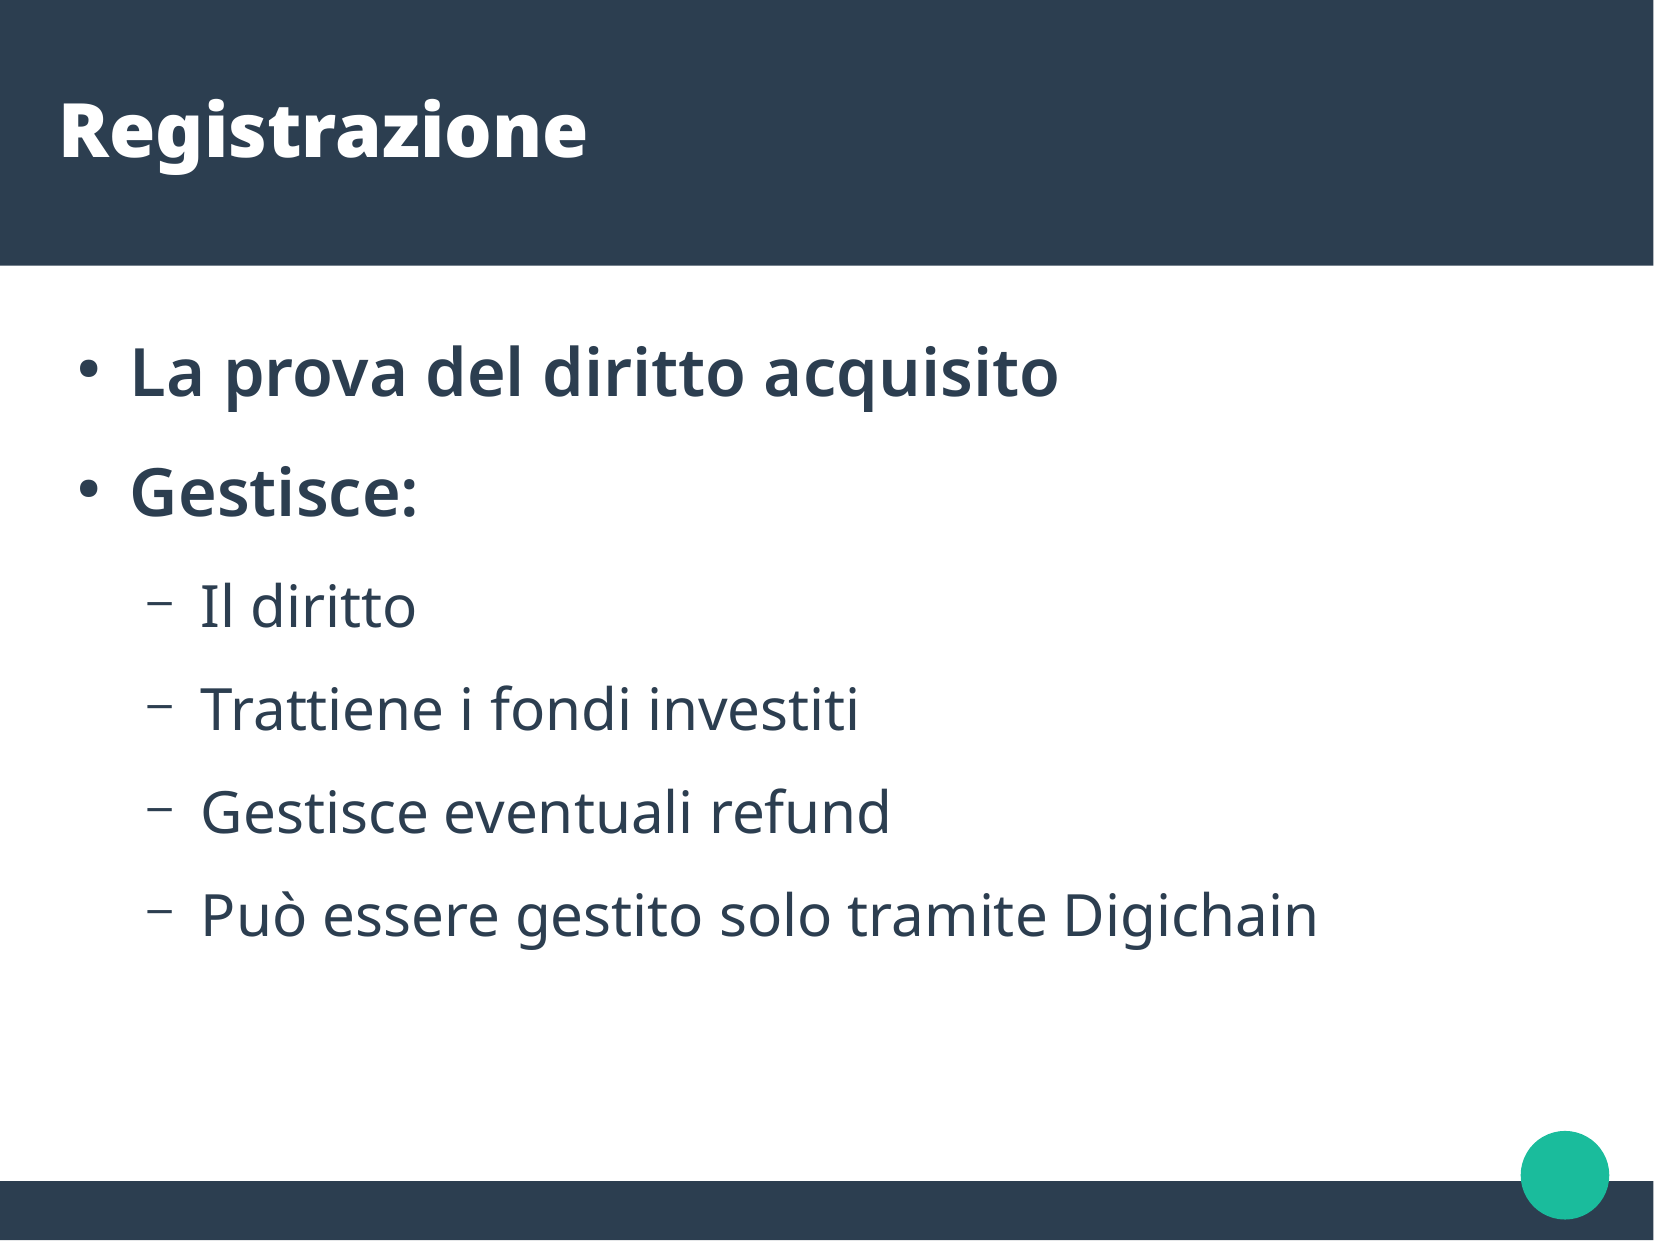

# Registrazione
La prova del diritto acquisito
Gestisce:
Il diritto
Trattiene i fondi investiti
Gestisce eventuali refund
Può essere gestito solo tramite Digichain